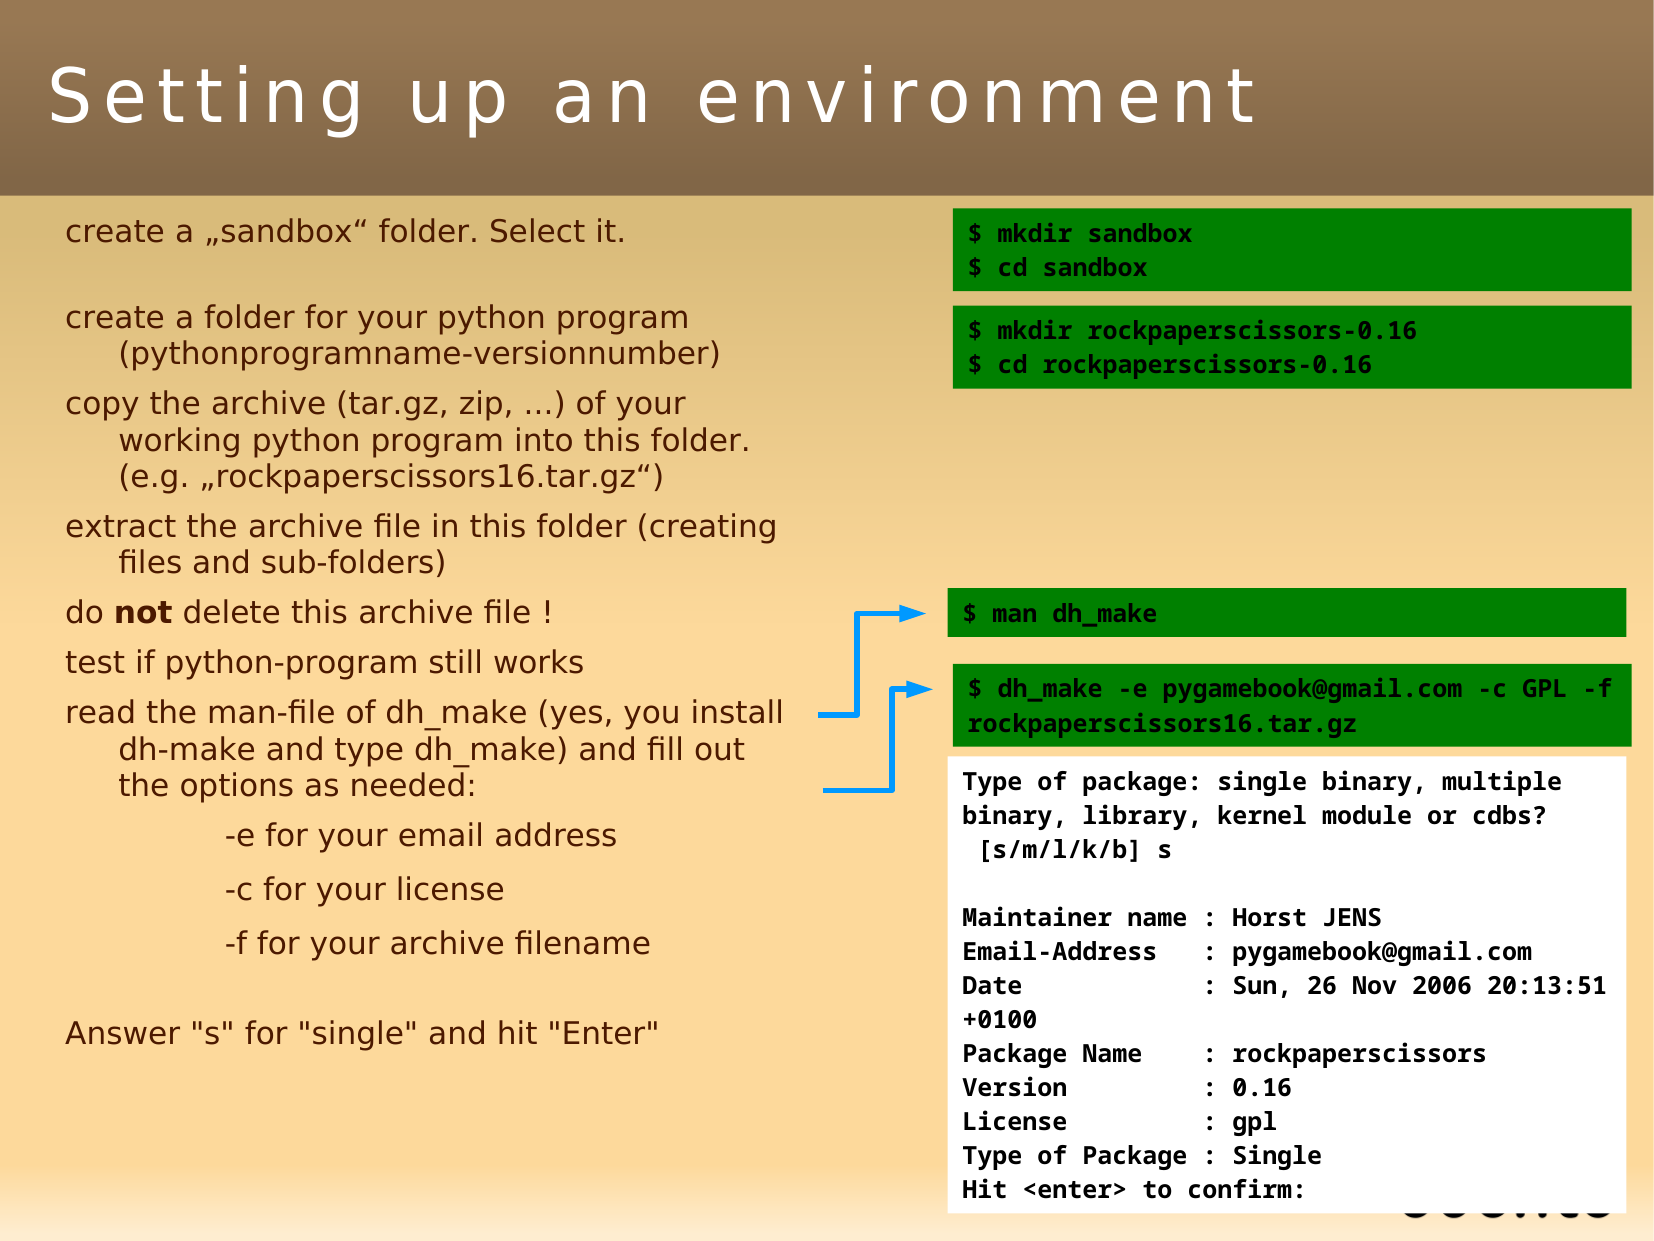

# Setting up an environment
$ mkdir sandbox
$ cd sandbox
create a „sandbox“ folder. Select it.
create a folder for your python program
(pythonprogramname-versionnumber)
copy the archive (tar.gz, zip, ...) of your working python program into this folder. (e.g. „rockpaperscissors16.tar.gz“)
extract the archive file in this folder (creating files and sub-folders)
do not delete this archive file !
test if python-program still works
read the man-file of dh_make (yes, you install dh-make and type dh_make) and fill out the options as needed:
-e for your email address
-c for your license
-f for your archive filename
Answer "s" for "single" and hit "Enter"
$ mkdir rockpaperscissors-0.16
$ cd rockpaperscissors-0.16
$ man dh_make
$ dh_make -e pygamebook@gmail.com -c GPL -f rockpaperscissors16.tar.gz
Type of package: single binary, multiple binary, library, kernel module or cdbs?
 [s/m/l/k/b] s
Maintainer name : Horst JENS
Email-Address : pygamebook@gmail.com
Date : Sun, 26 Nov 2006 20:13:51 +0100
Package Name : rockpaperscissors
Version : 0.16
License : gpl
Type of Package : Single
Hit <enter> to confirm: